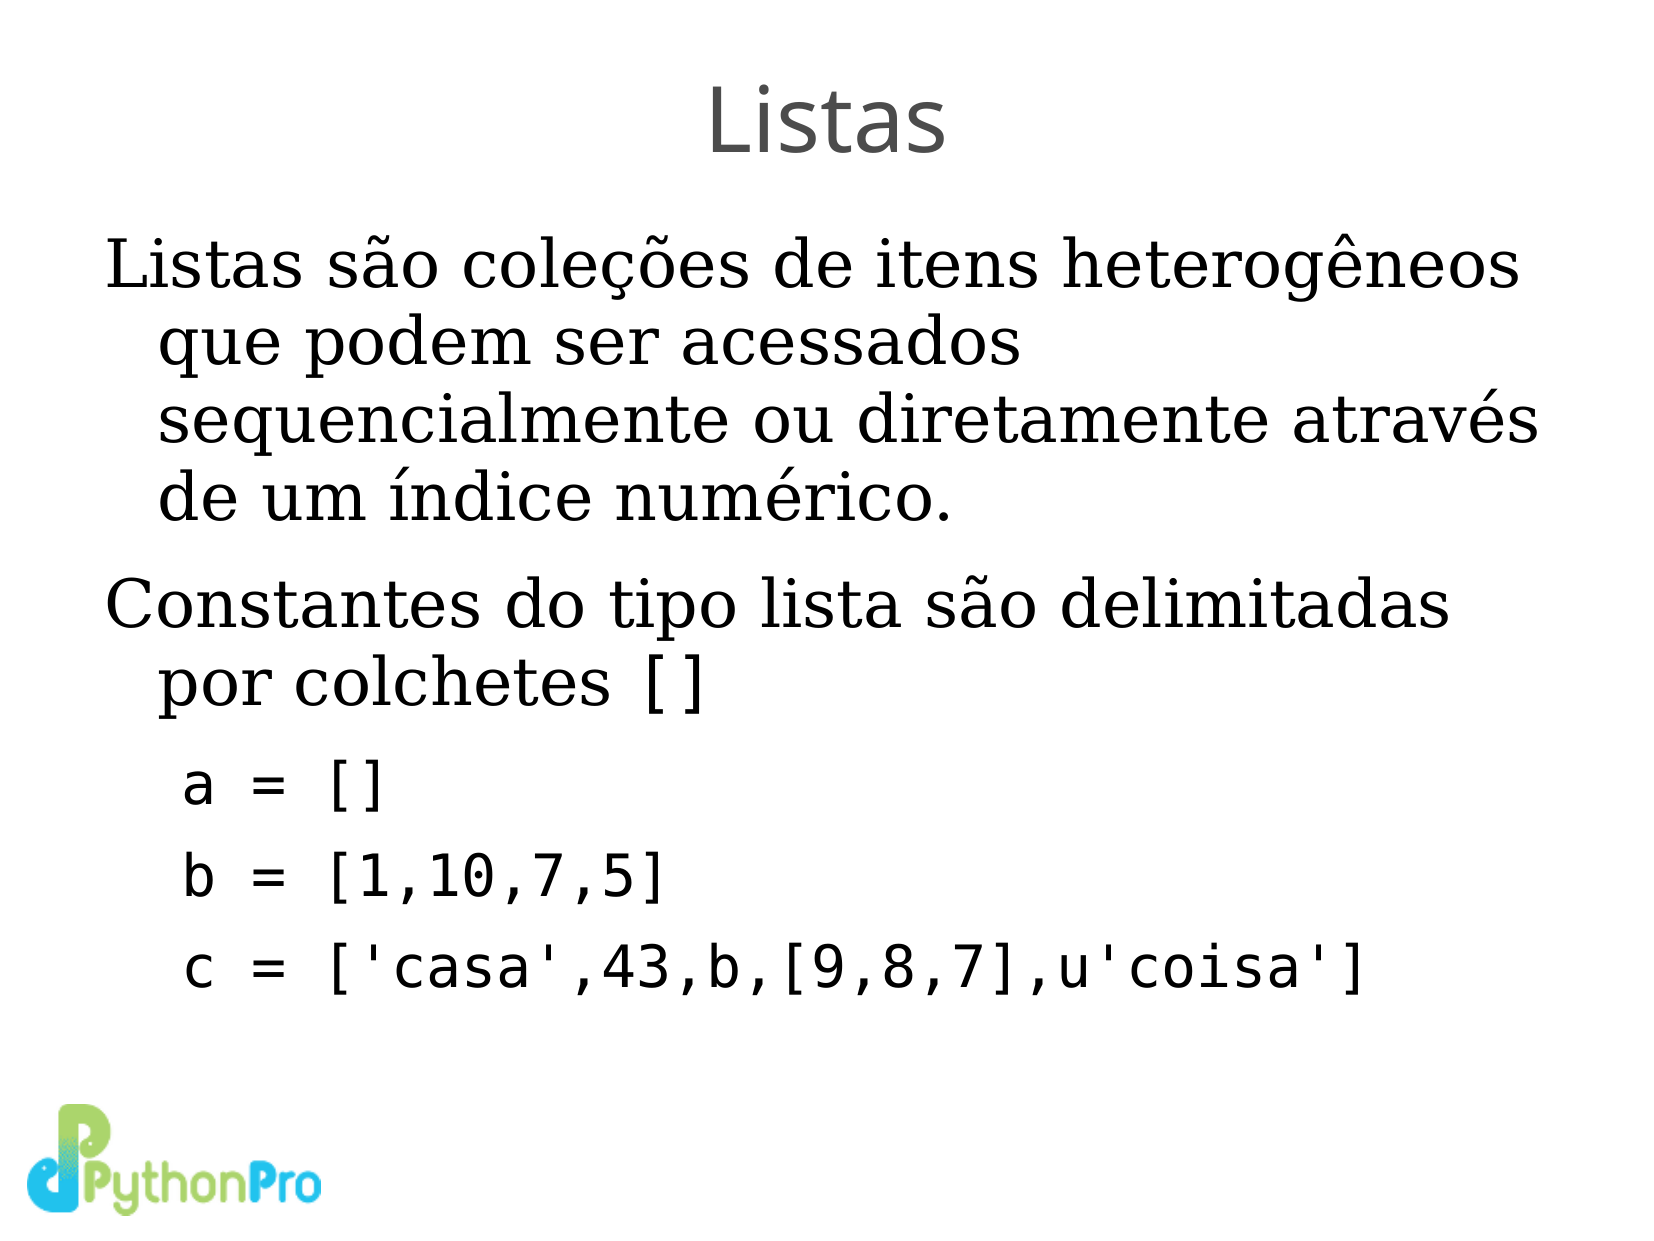

# Listas
Listas são coleções de itens heterogêneos que podem ser acessados sequencialmente ou diretamente através de um índice numérico.
Constantes do tipo lista são delimitadas por colchetes []
a = []
b = [1,10,7,5]
c = ['casa',43,b,[9,8,7],u'coisa']